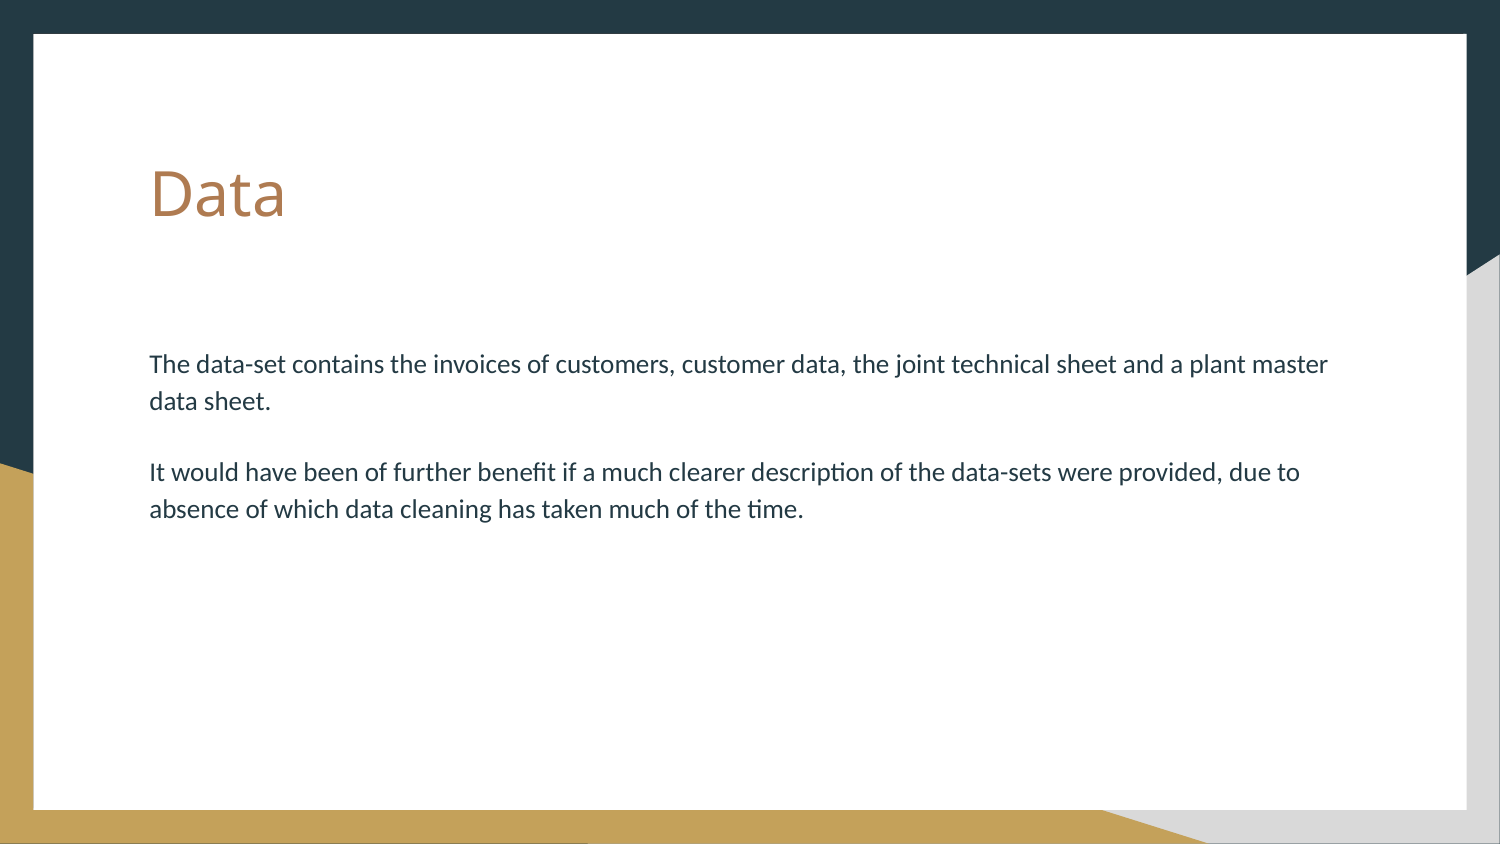

# Data
The data-set contains the invoices of customers, customer data, the joint technical sheet and a plant master data sheet.
It would have been of further benefit if a much clearer description of the data-sets were provided, due to absence of which data cleaning has taken much of the time.